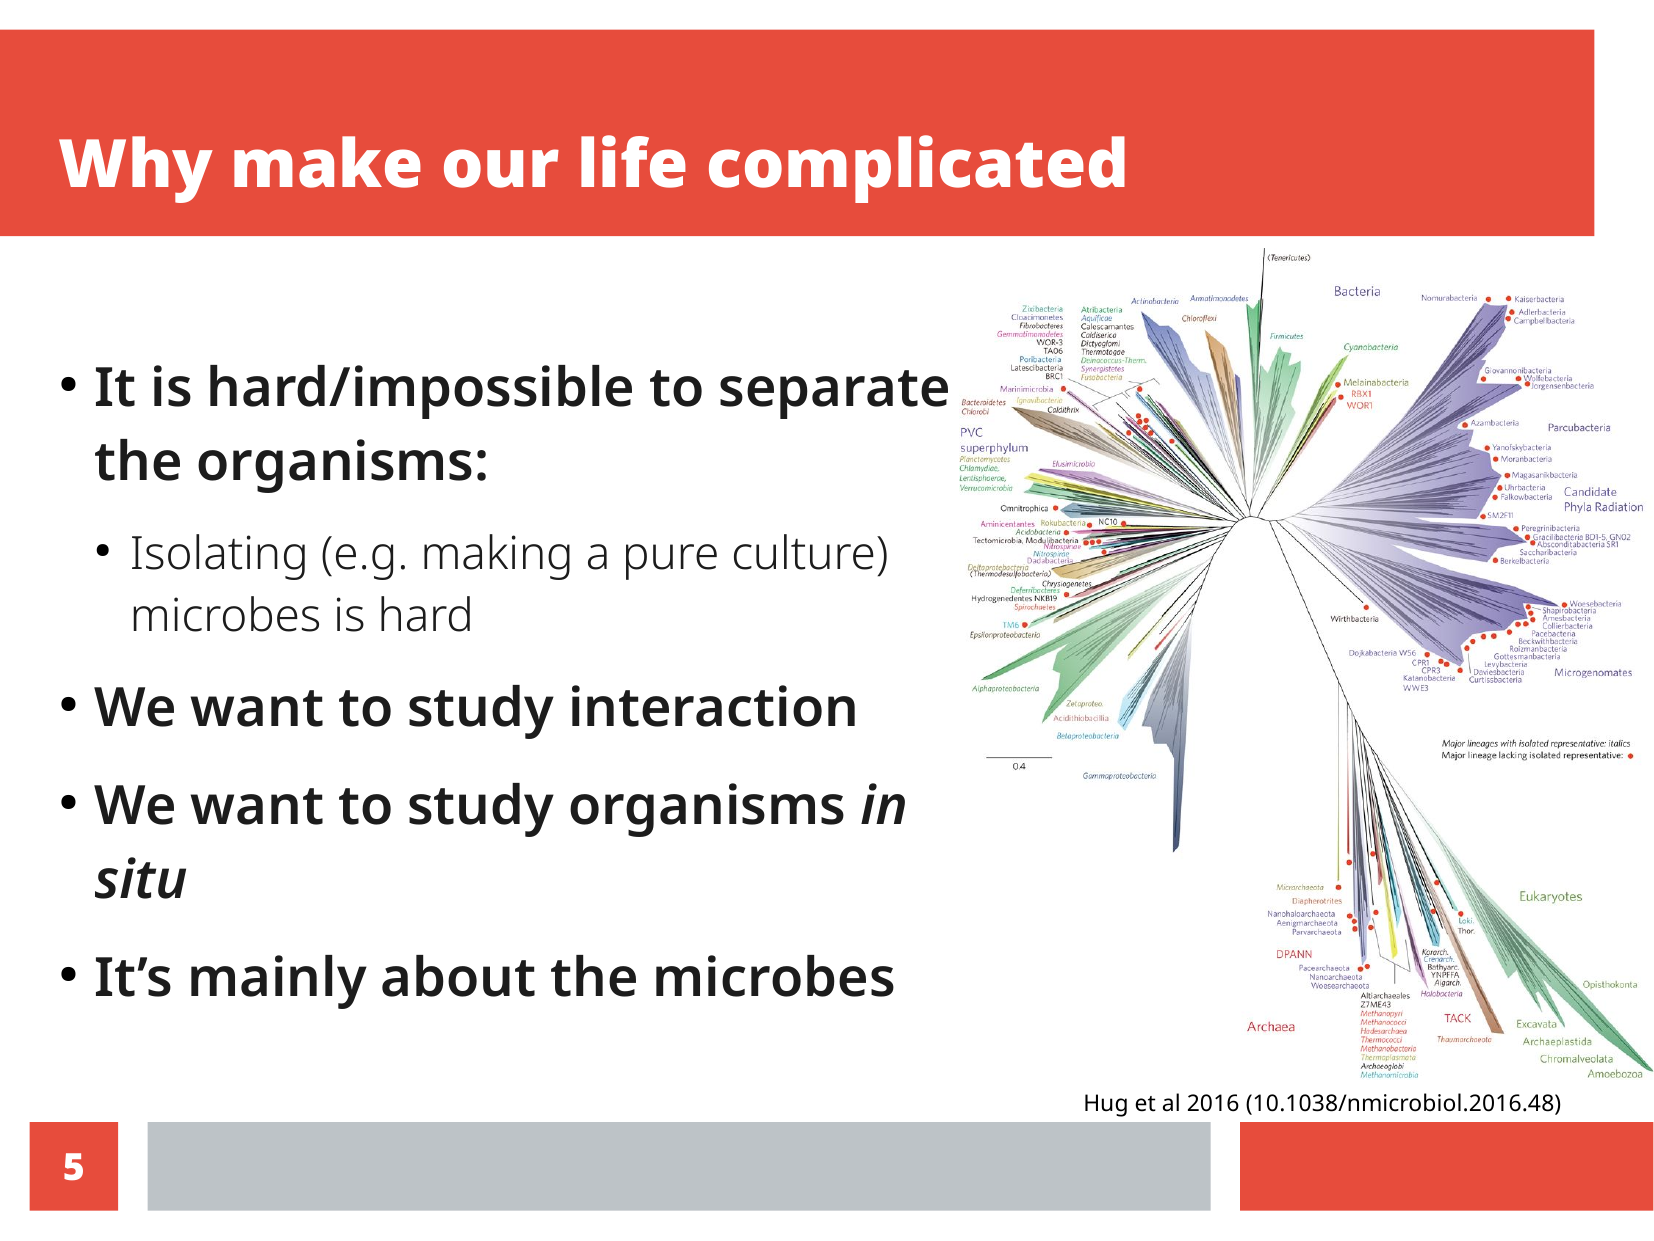

# Why make our life complicated
It is hard/impossible to separate the organisms:
Isolating (e.g. making a pure culture) microbes is hard
We want to study interaction
We want to study organisms in situ
It’s mainly about the microbes
Hug et al 2016 (10.1038/nmicrobiol.2016.48)
5